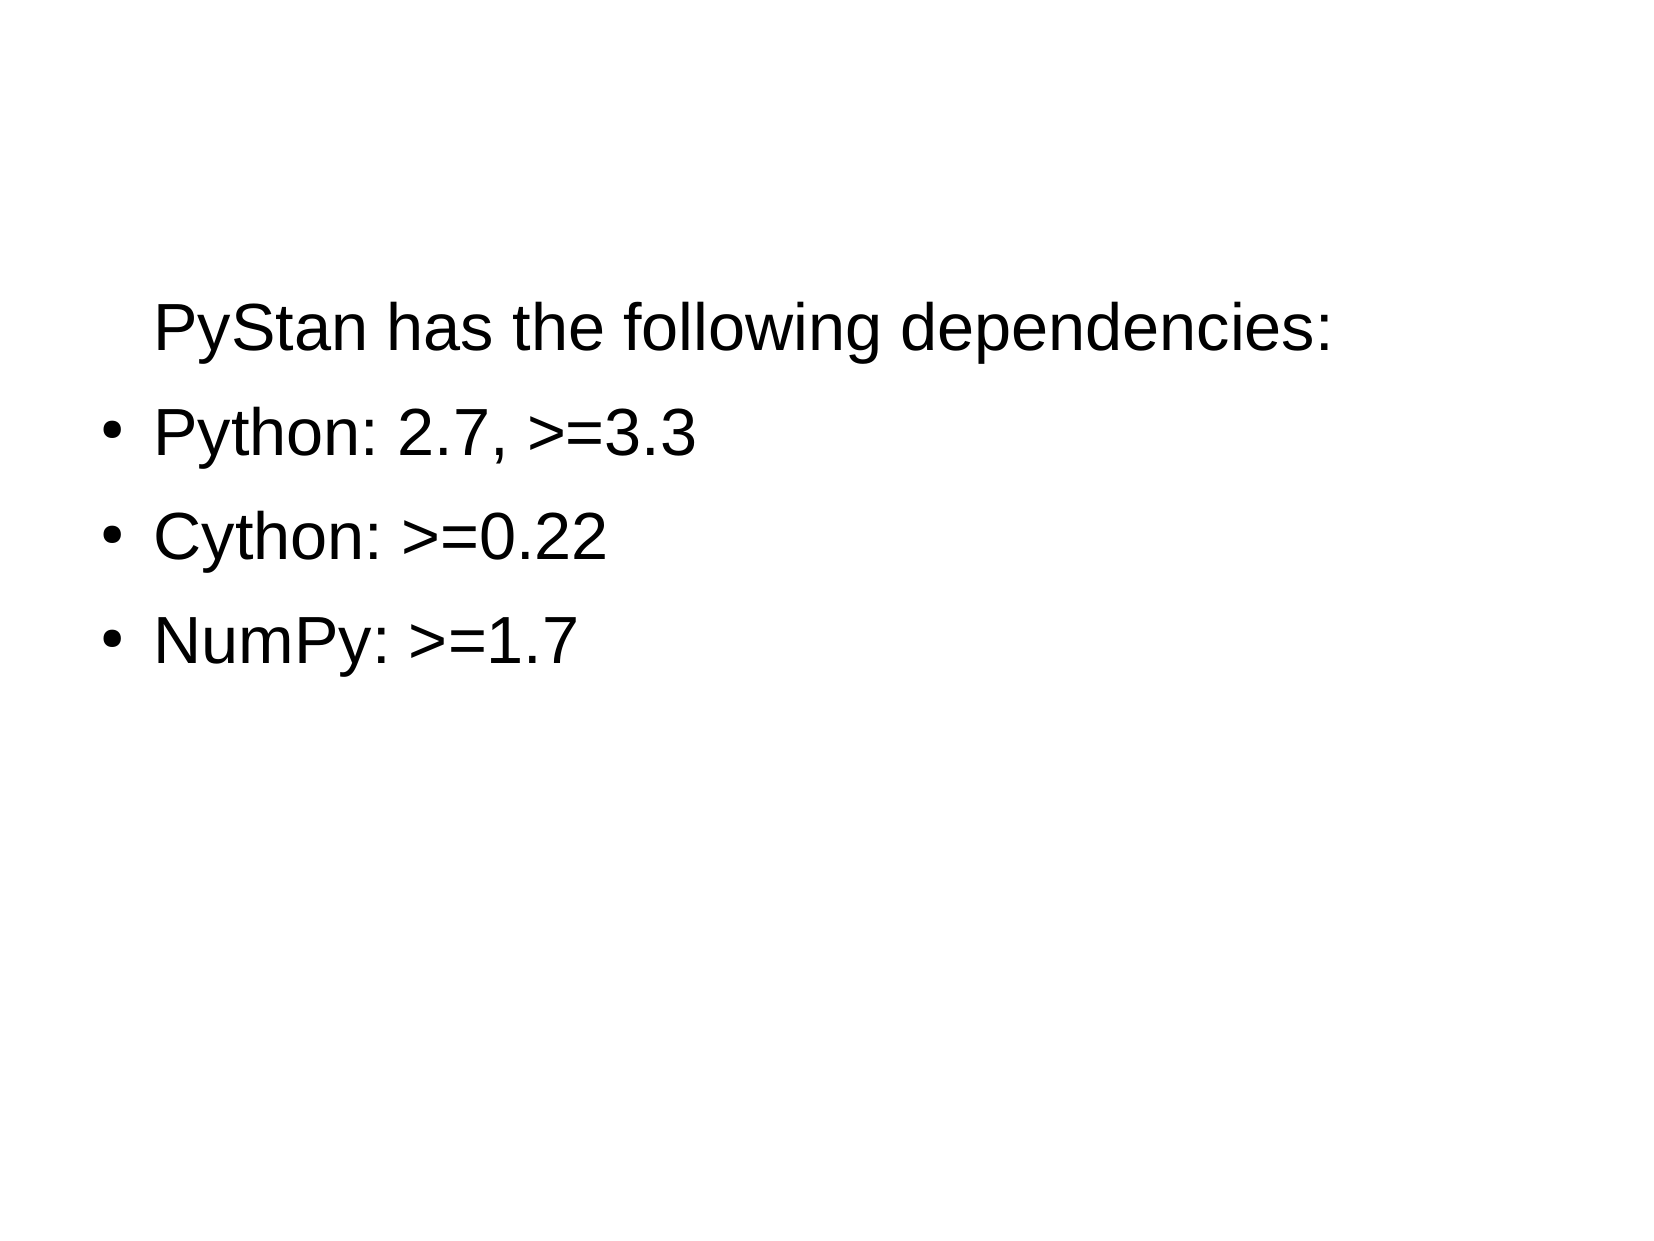

#
PyStan has the following dependencies:
Python: 2.7, >=3.3
Cython: >=0.22
NumPy: >=1.7